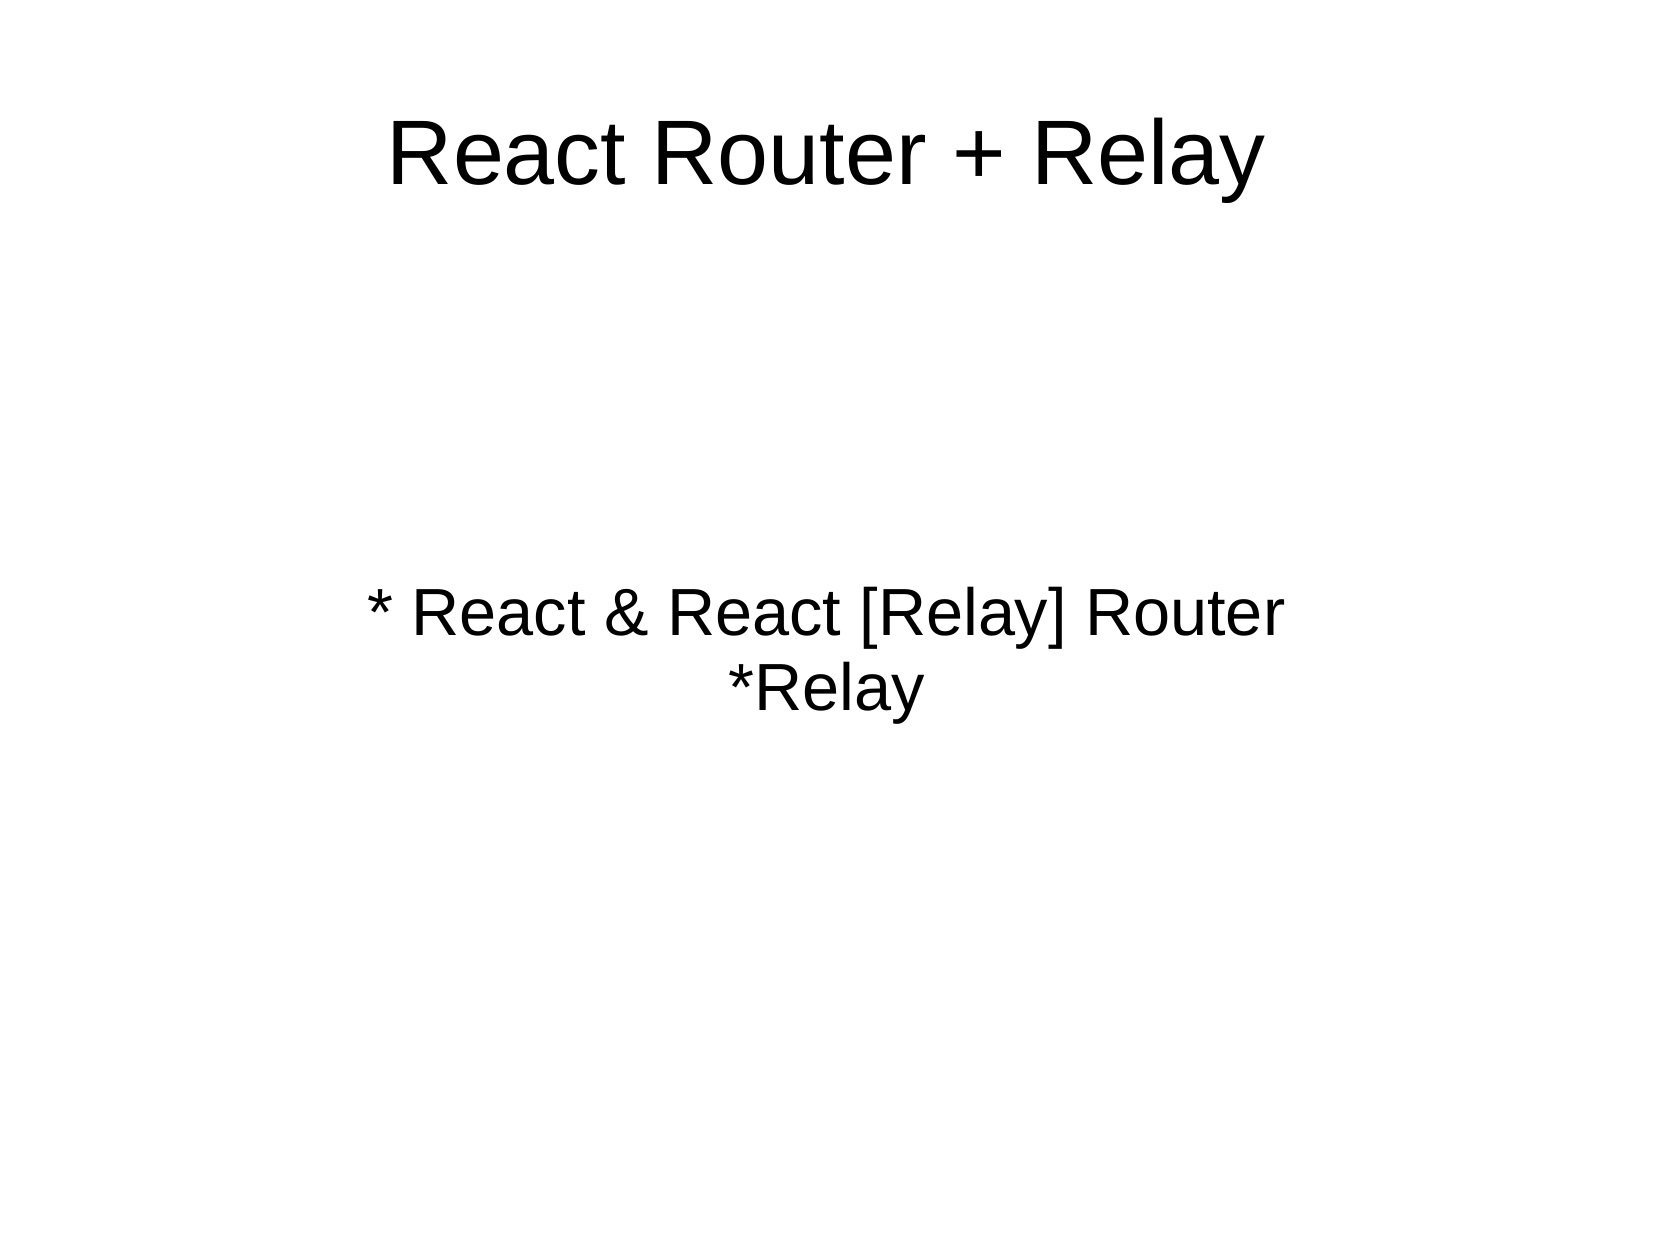

# React Router + Relay
* React & React [Relay] Router
*Relay